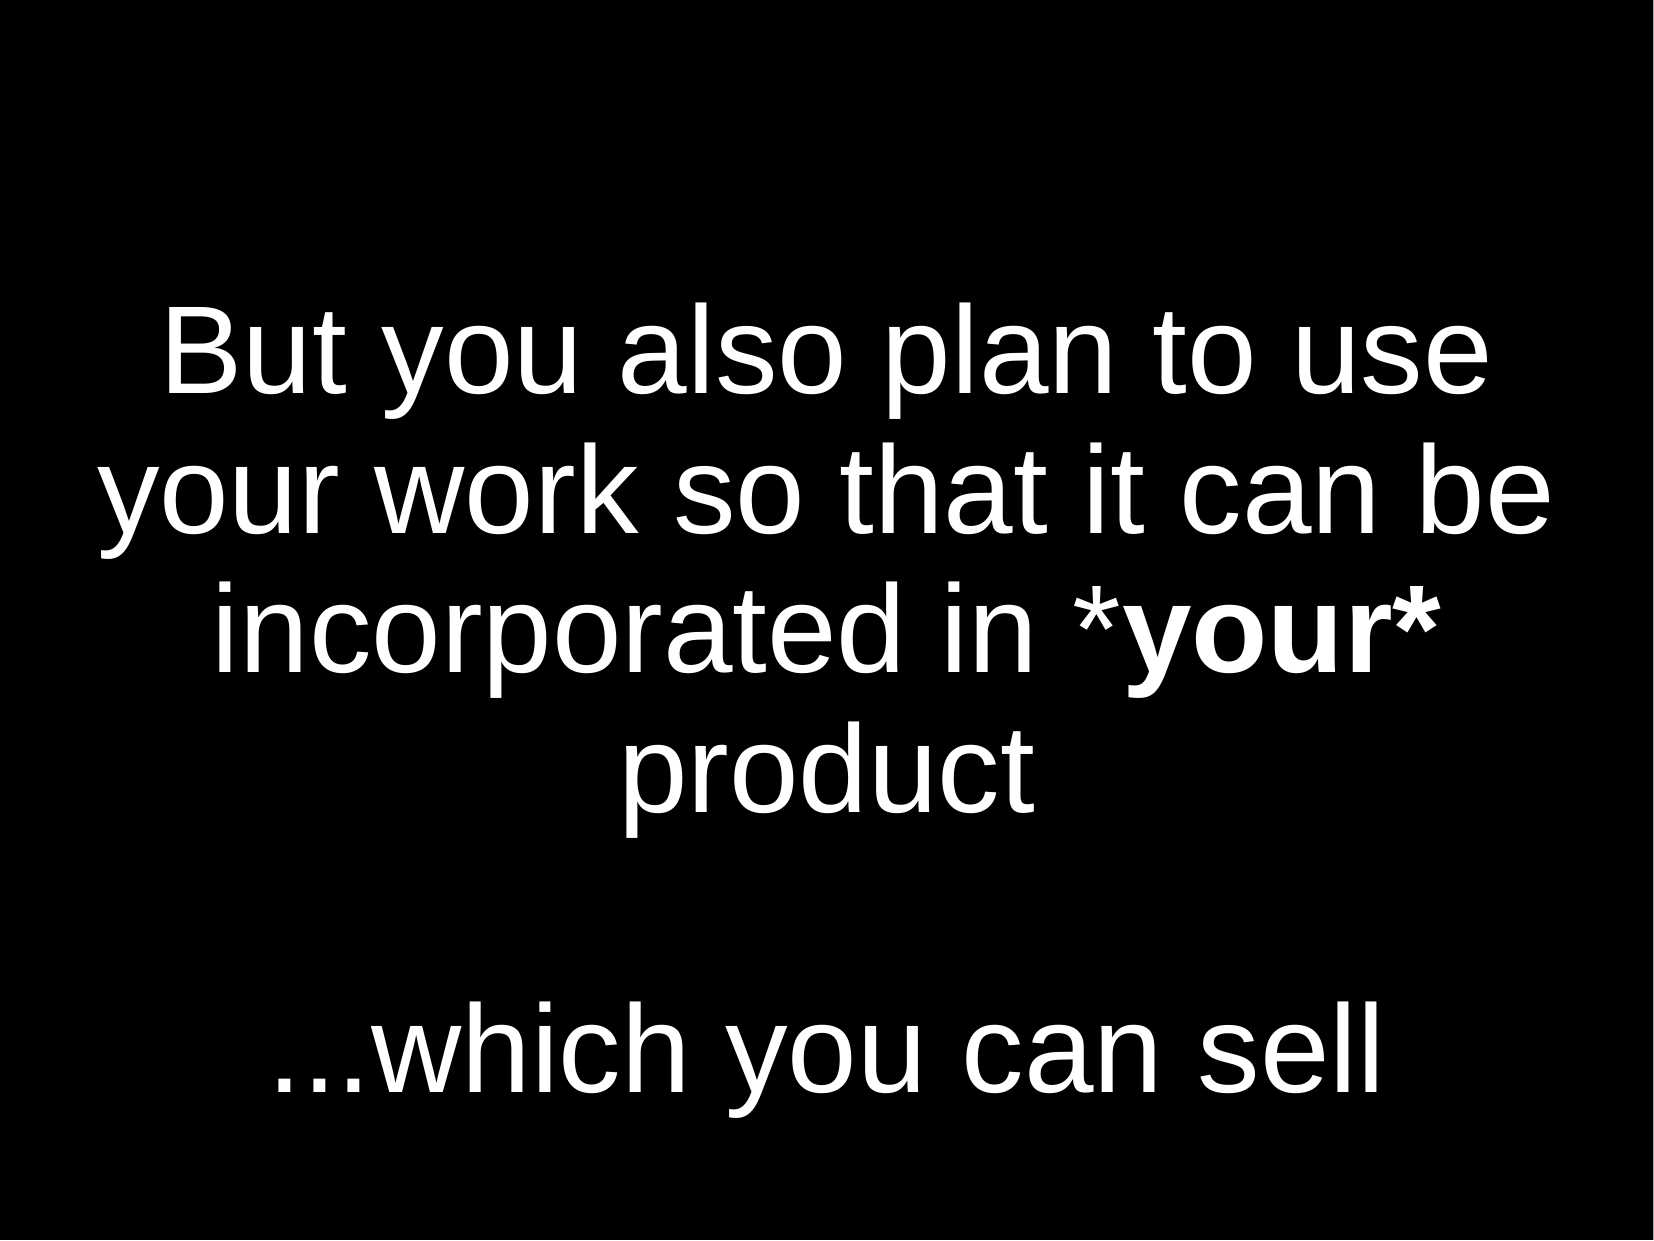

# But you also plan to use your work so that it can be incorporated in *your* product
...which you can sell